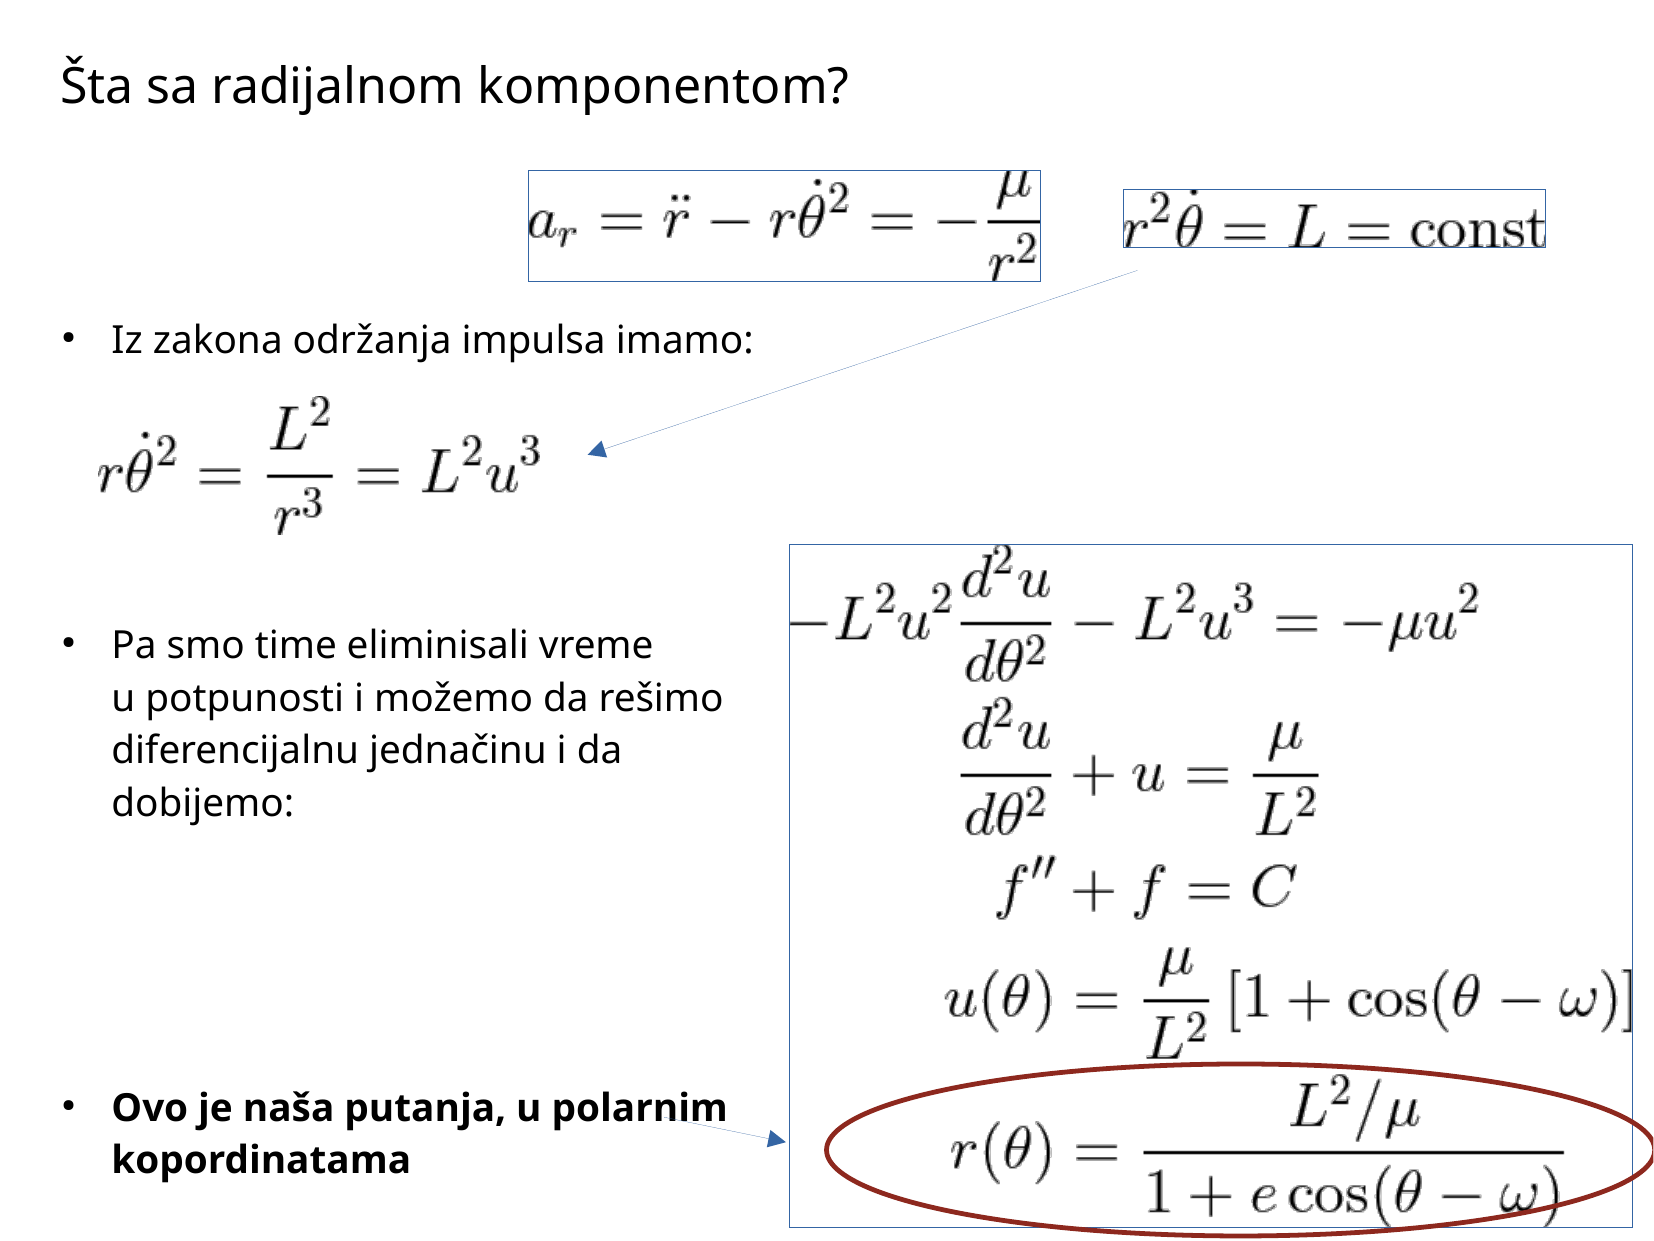

# Šta sa radijalnom komponentom?
Iz zakona održanja impulsa imamo:
Pa smo time eliminisali vreme
u potpunosti i možemo da rešimo
diferencijalnu jednačinu i da
dobijemo:
Ovo je naša putanja, u polarnim
kopordinatama